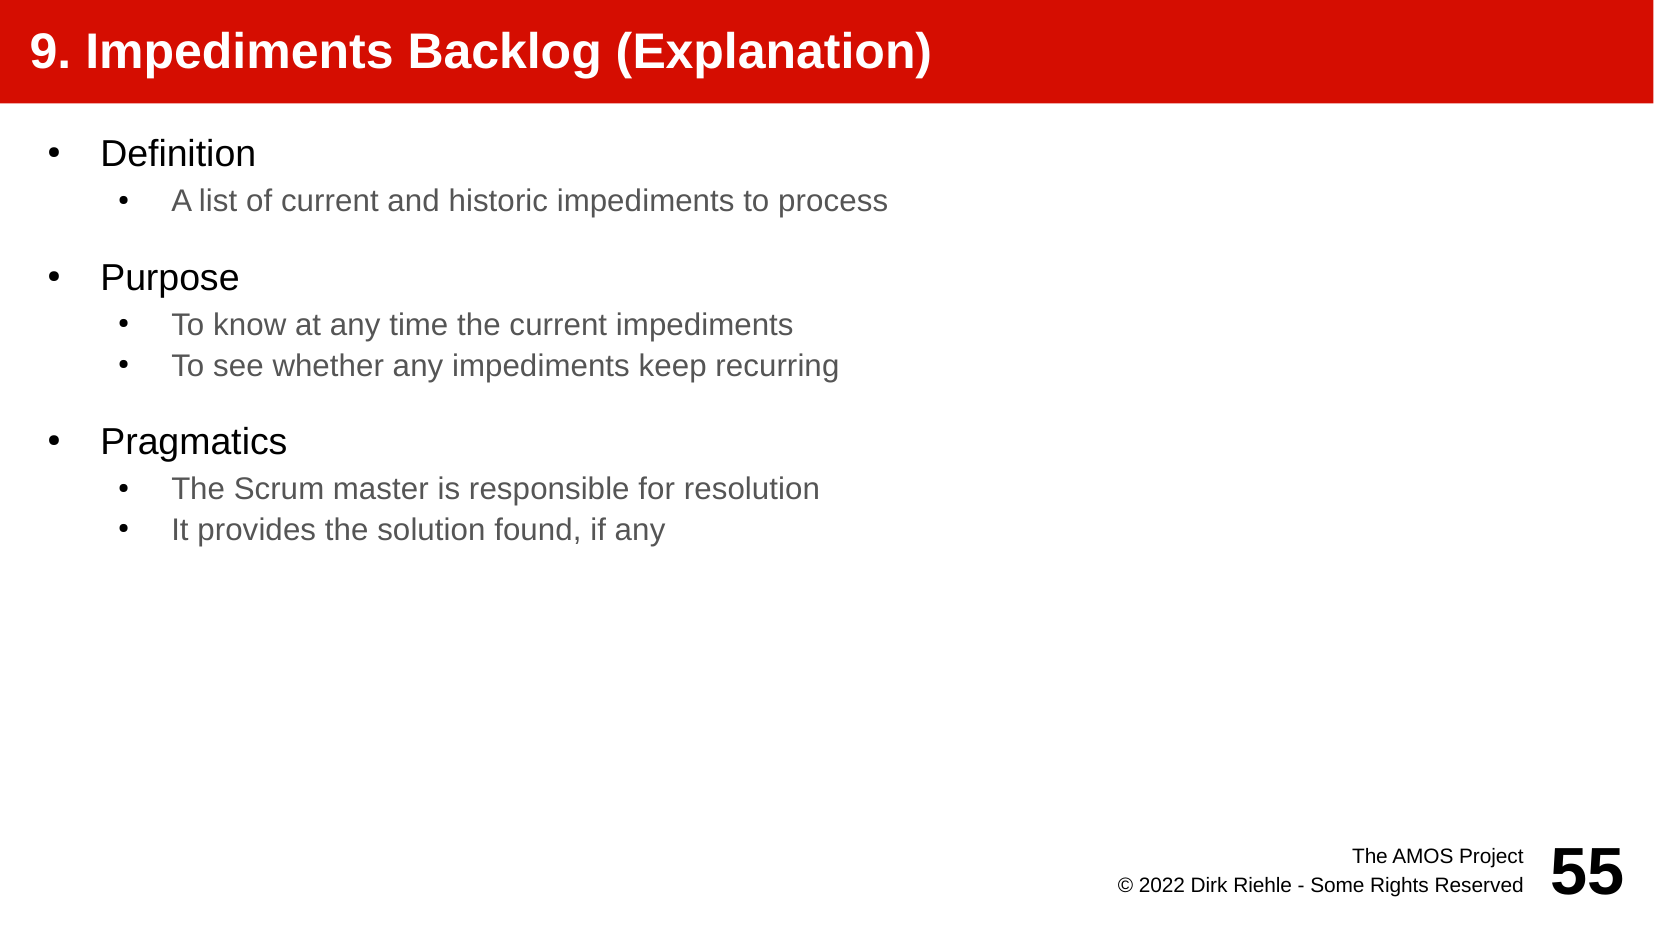

# 9. Impediments Backlog (Explanation)
Definition
A list of current and historic impediments to process
Purpose
To know at any time the current impediments
To see whether any impediments keep recurring
Pragmatics
The Scrum master is responsible for resolution
It provides the solution found, if any
The AMOS Project
55
© 2022 Dirk Riehle - Some Rights Reserved